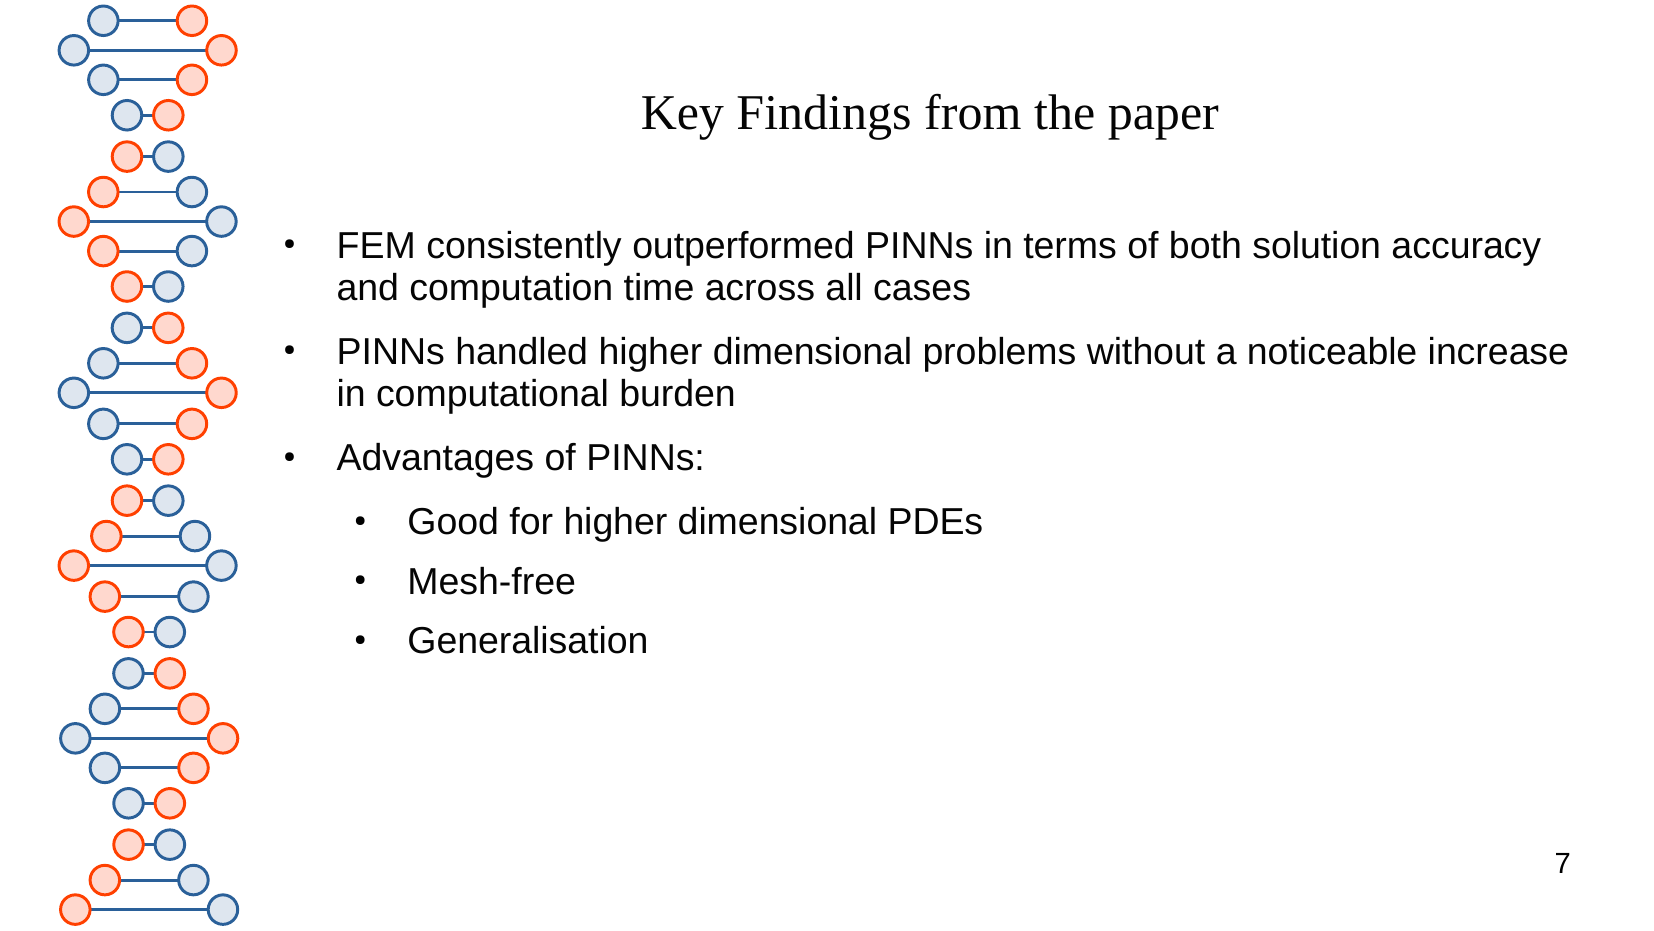

# Key Findings from the paper
FEM consistently outperformed PINNs in terms of both solution accuracy and computation time across all cases
PINNs handled higher dimensional problems without a noticeable increase in computational burden
Advantages of PINNs:
Good for higher dimensional PDEs
Mesh-free
Generalisation
7